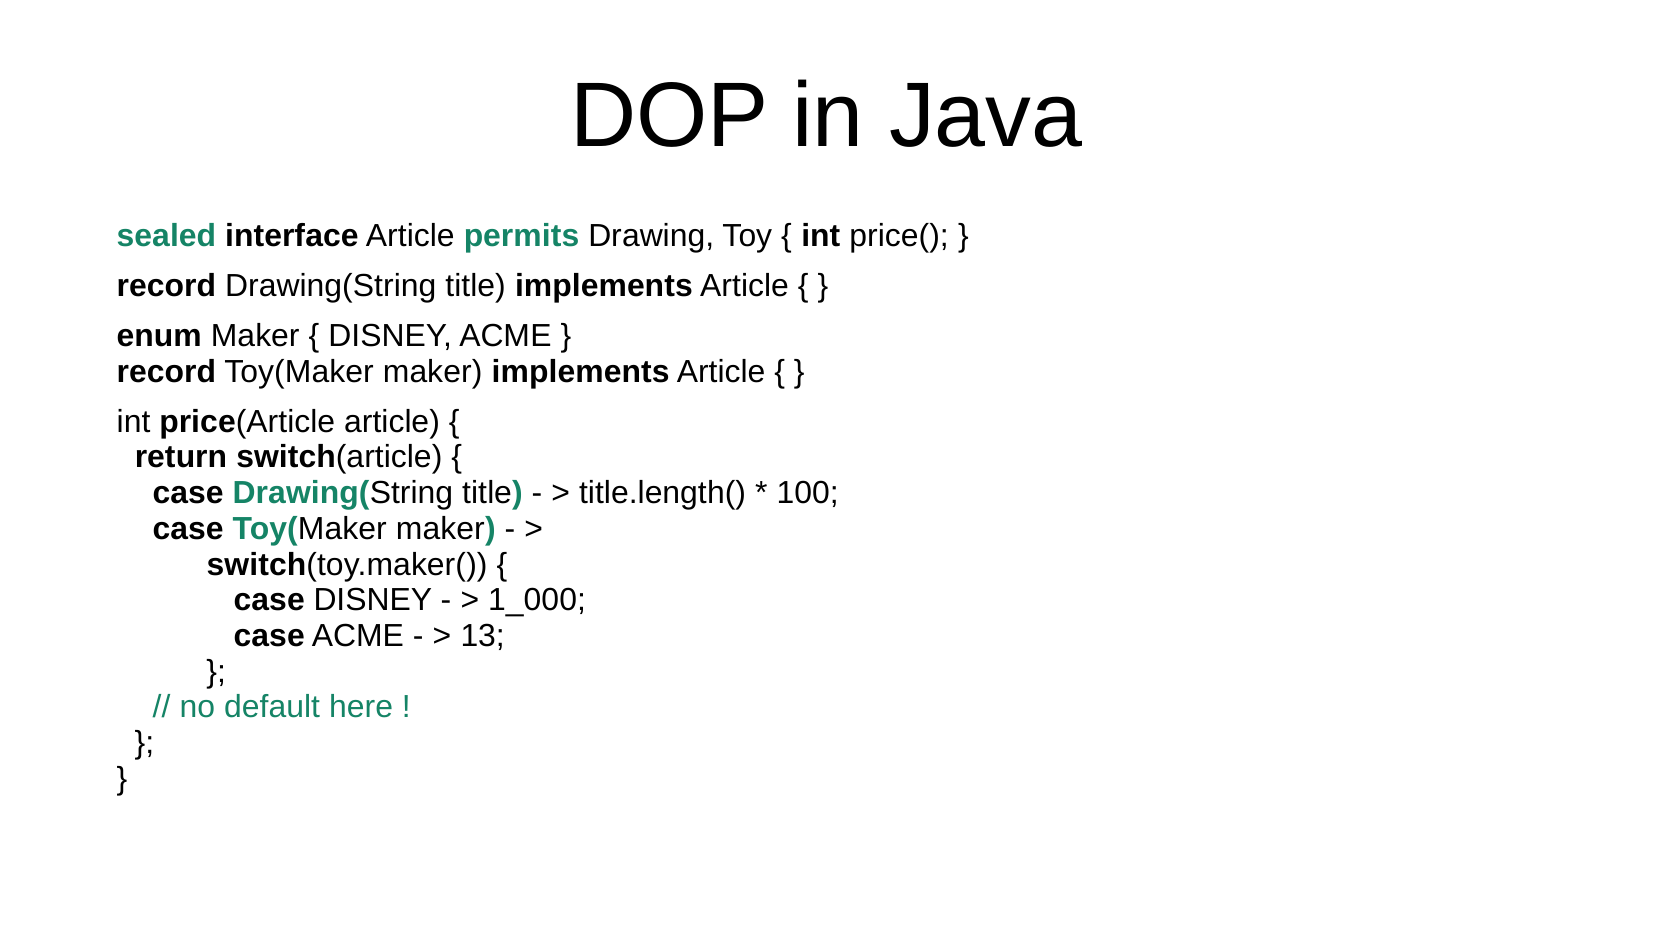

# DOP in Java
sealed interface Article permits Drawing, Toy { int price(); }
record Drawing(String title) implements Article { }
enum Maker { DISNEY, ACME }
record Toy(Maker maker) implements Article { }
int price(Article article) {
 return switch(article) {
 case Drawing(String title) - > title.length() * 100;
 case Toy(Maker maker) - >
 switch(toy.maker()) {
 case DISNEY - > 1_000;
 case ACME - > 13;
 };
 // no default here !
 };
}